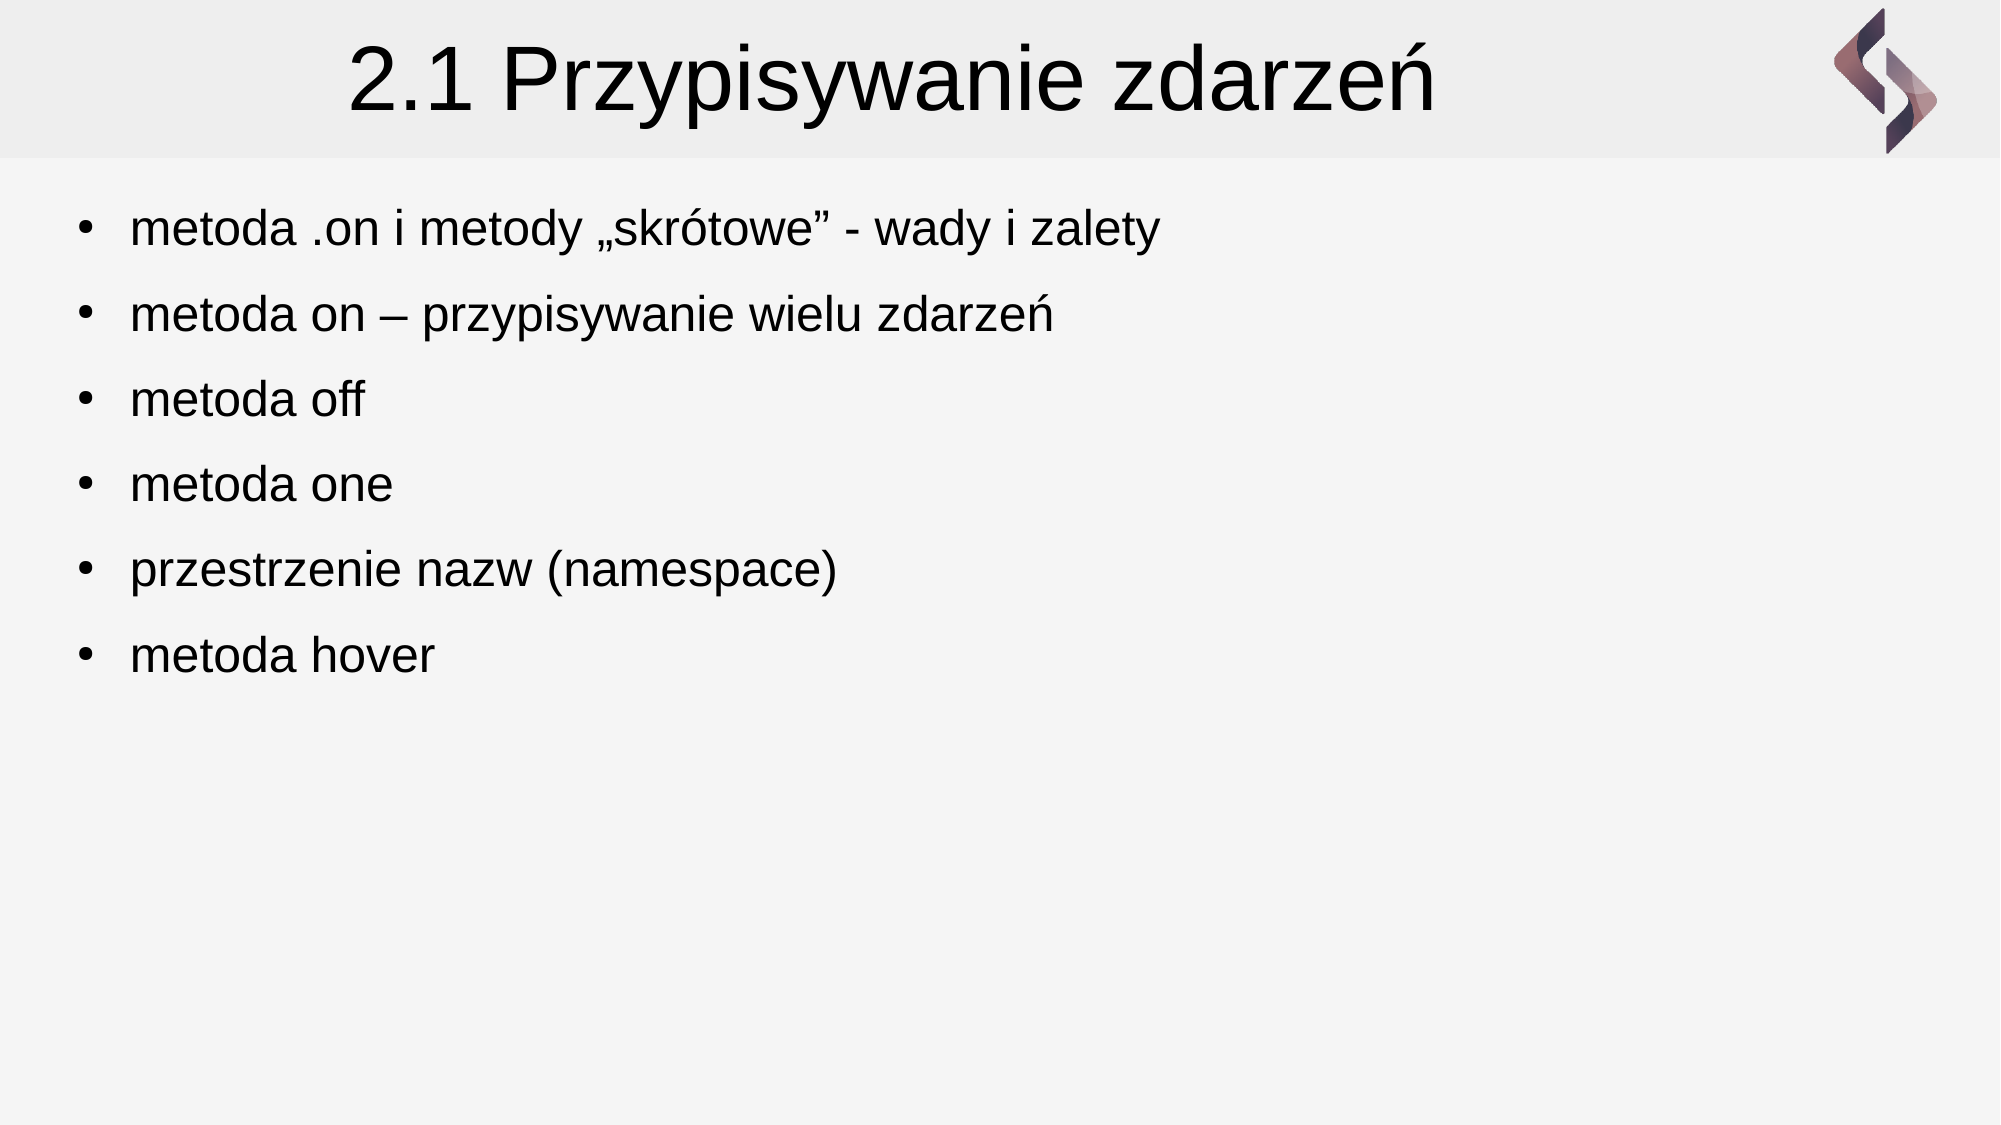

# 2.1 Przypisywanie zdarzeń
metoda .on i metody „skrótowe” - wady i zalety
metoda on – przypisywanie wielu zdarzeń
metoda off
metoda one
przestrzenie nazw (namespace)
metoda hover